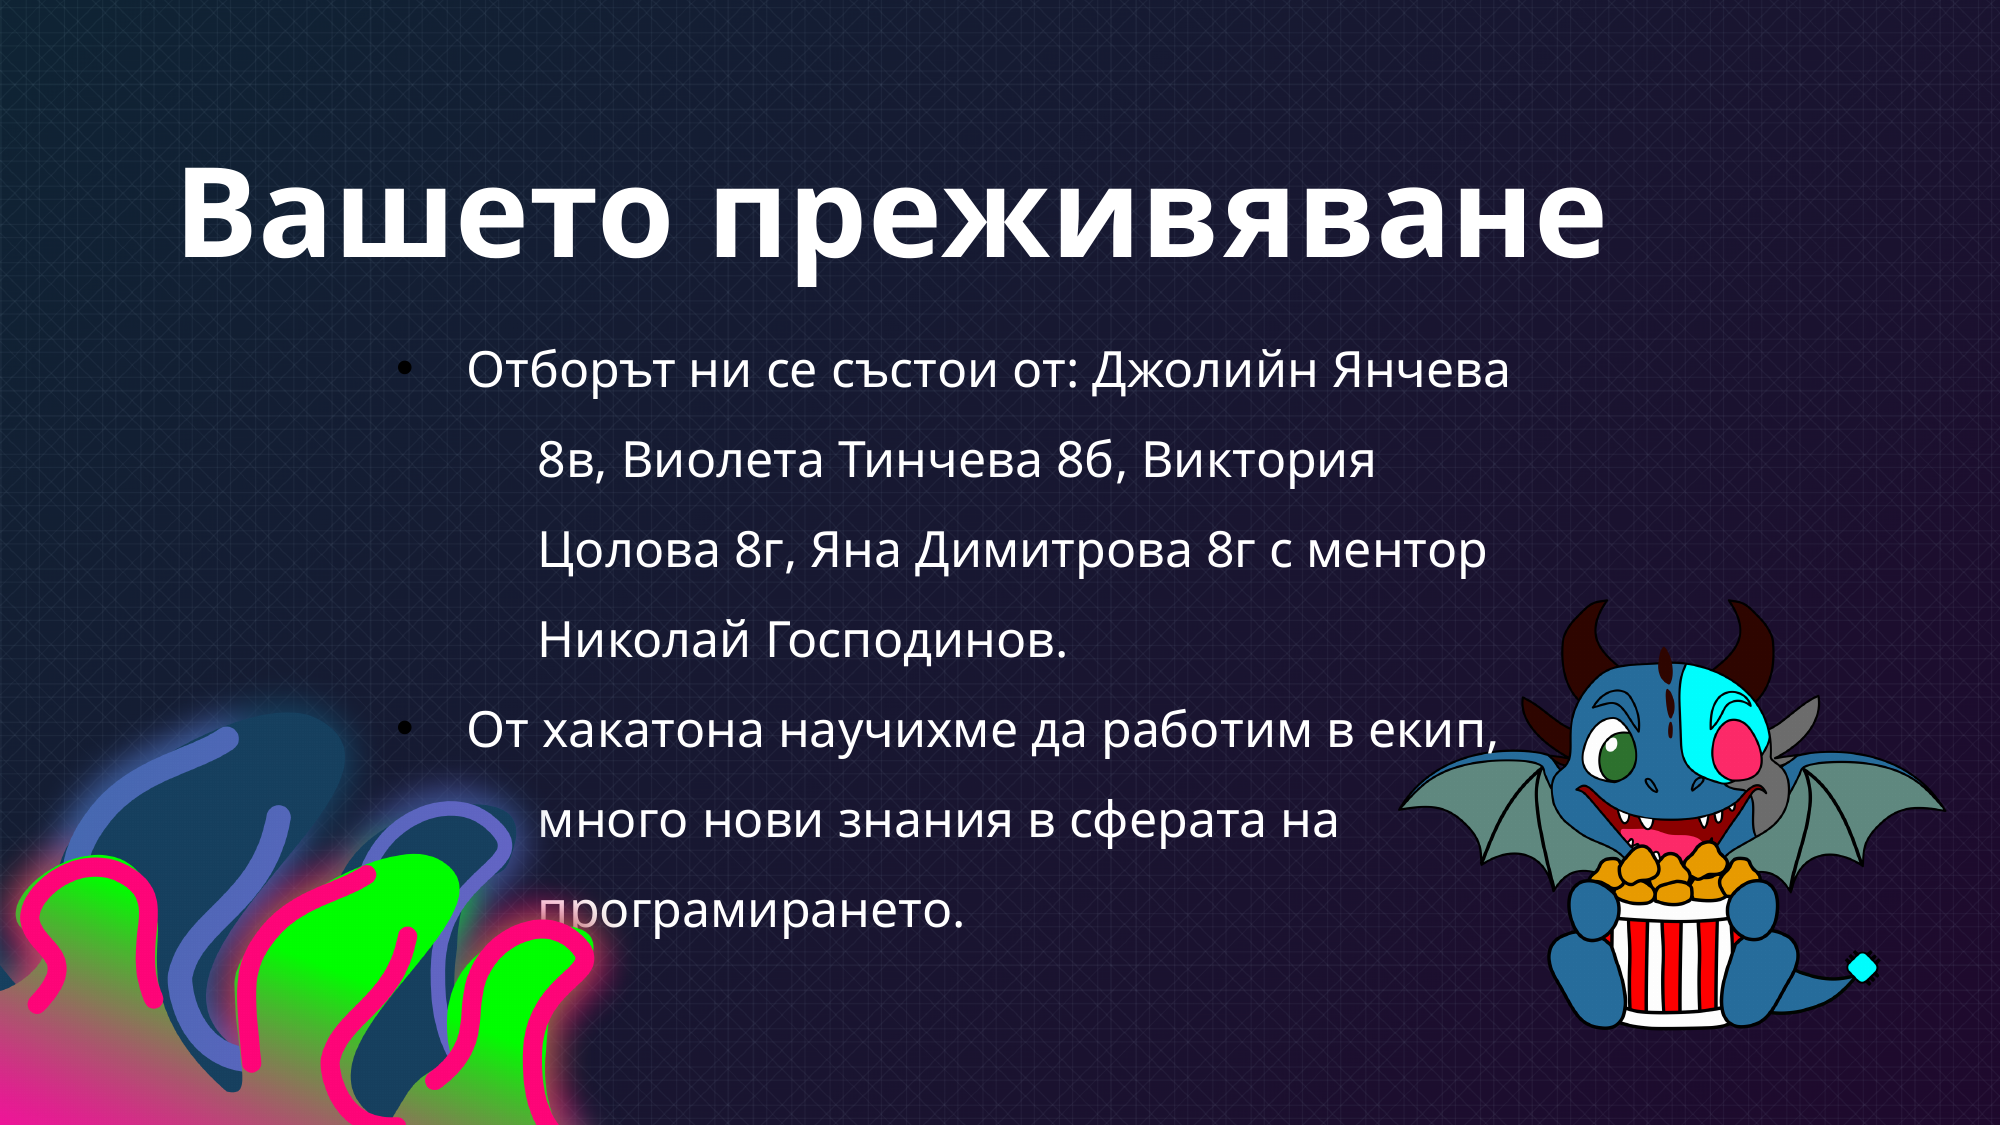

Вашето преживяване
Отборът ни се състои от: Джолийн Янчева 8в, Виолета Тинчева 8б, Виктория Цолова 8г, Яна Димитрова 8г с ментор Николай Господинов.
От хакатона научихме да работим в екип, много нови знания в сферата на програмирането.